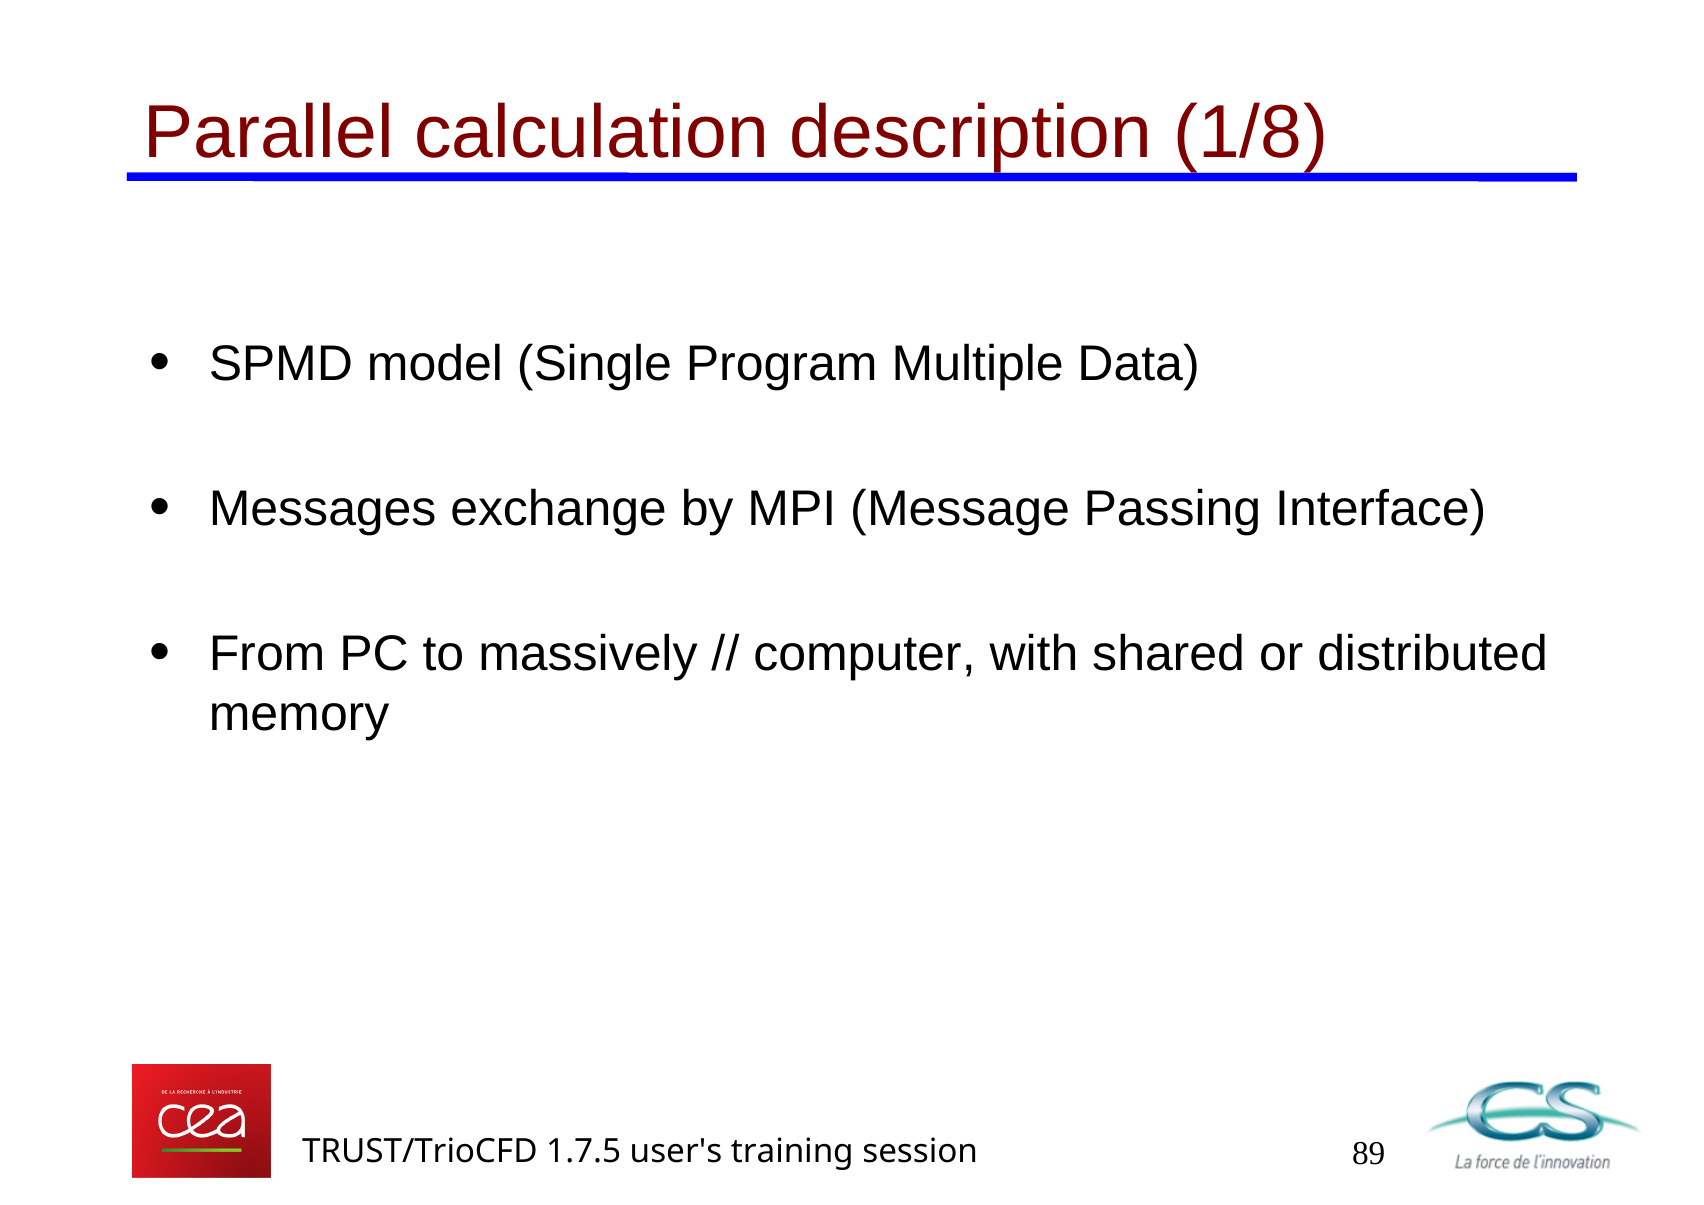

# Parallel calculation description (1/8)
SPMD model (Single Program Multiple Data)
Messages exchange by MPI (Message Passing Interface)
From PC to massively // computer, with shared or distributed memory
TRUST/TrioCFD 1.7.5 user's training session
89